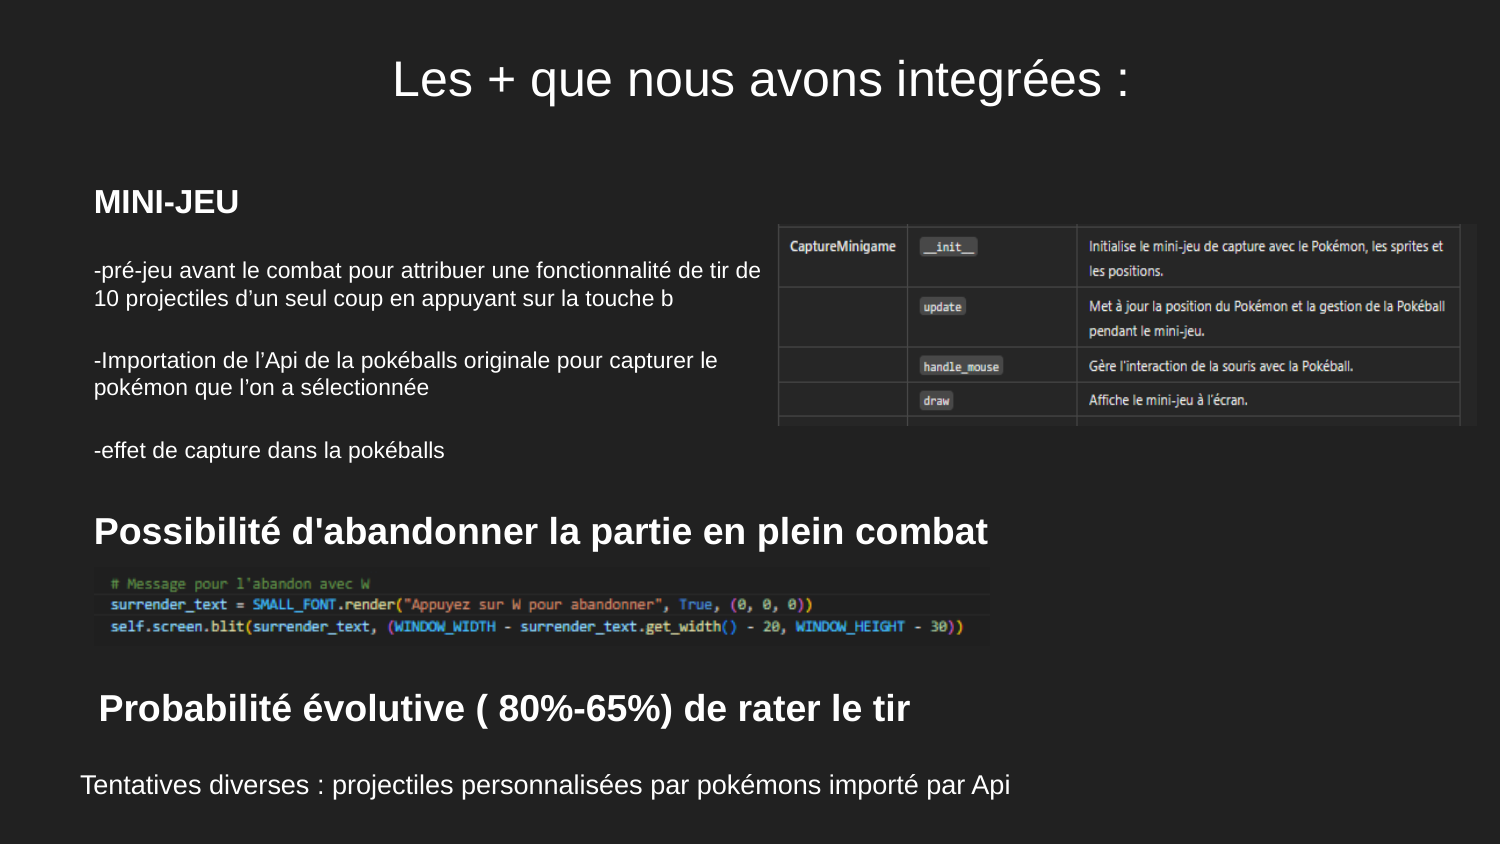

Les + que nous avons integrées :
MINI-JEU
-pré-jeu avant le combat pour attribuer une fonctionnalité de tir de 10 projectiles d’un seul coup en appuyant sur la touche b
-Importation de l’Api de la pokéballs originale pour capturer le pokémon que l’on a sélectionnée
-effet de capture dans la pokéballs
Possibilité d'abandonner la partie en plein combat
Probabilité évolutive ( 80%-65%) de rater le tir
Tentatives diverses : projectiles personnalisées par pokémons importé par Api